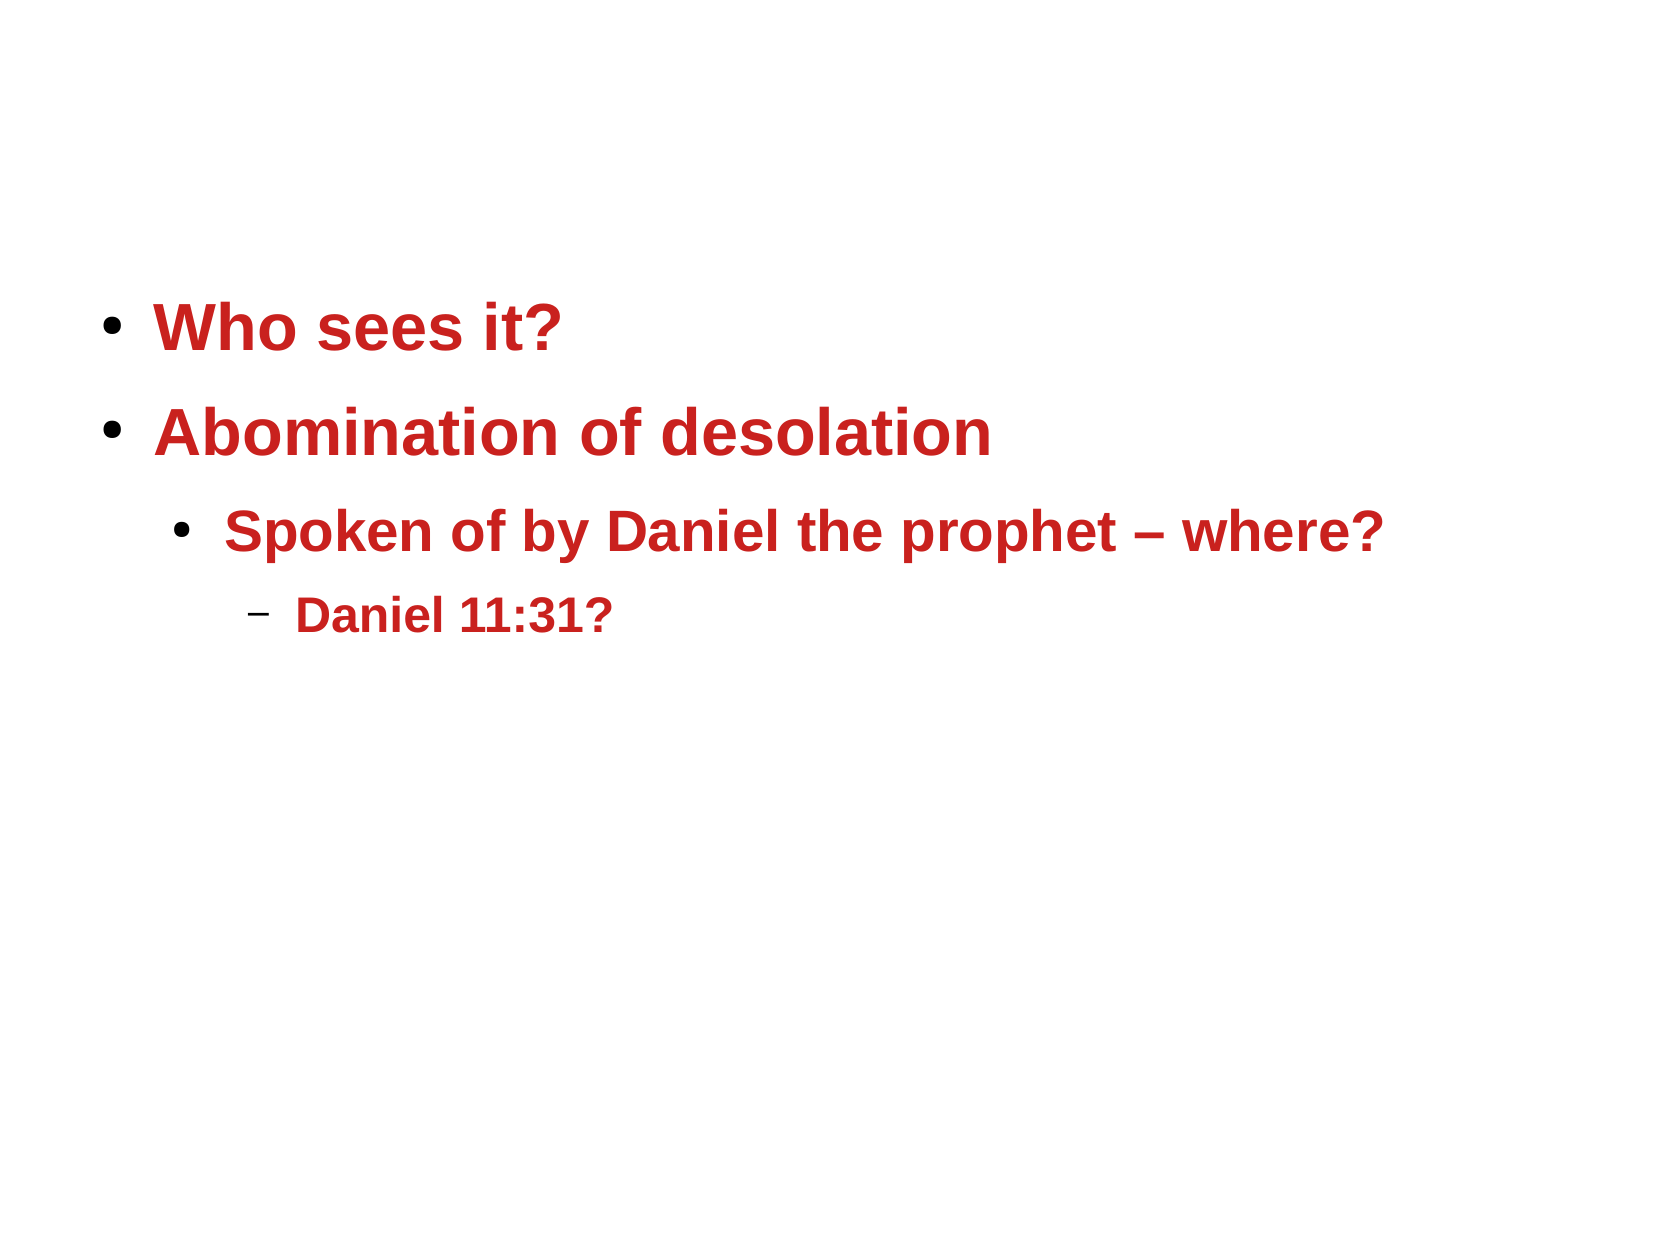

#
Who sees it?
Abomination of desolation
Spoken of by Daniel the prophet – where?
Daniel 11:31?